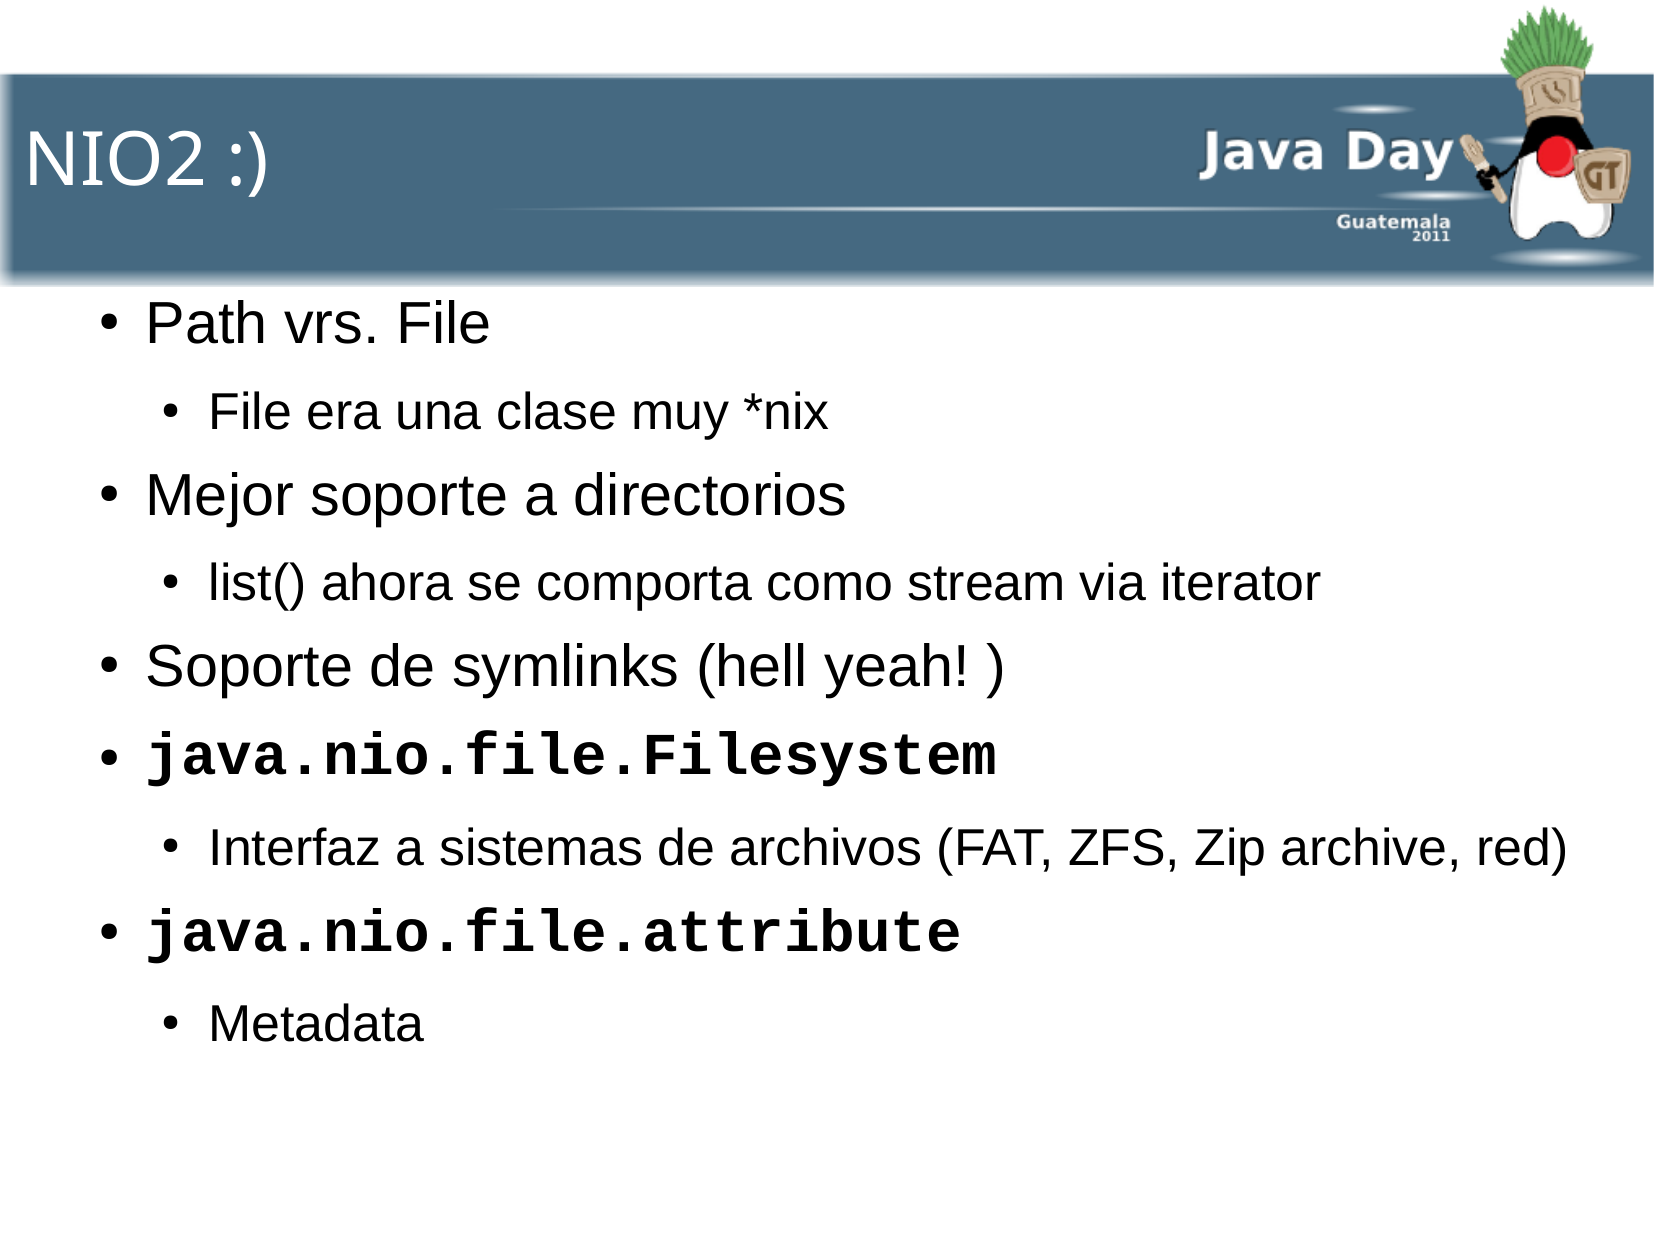

# NIO2 :)
Path vrs. File
File era una clase muy *nix
Mejor soporte a directorios
list() ahora se comporta como stream via iterator
Soporte de symlinks (hell yeah! )
java.nio.file.Filesystem
Interfaz a sistemas de archivos (FAT, ZFS, Zip archive, red)
java.nio.file.attribute
Metadata